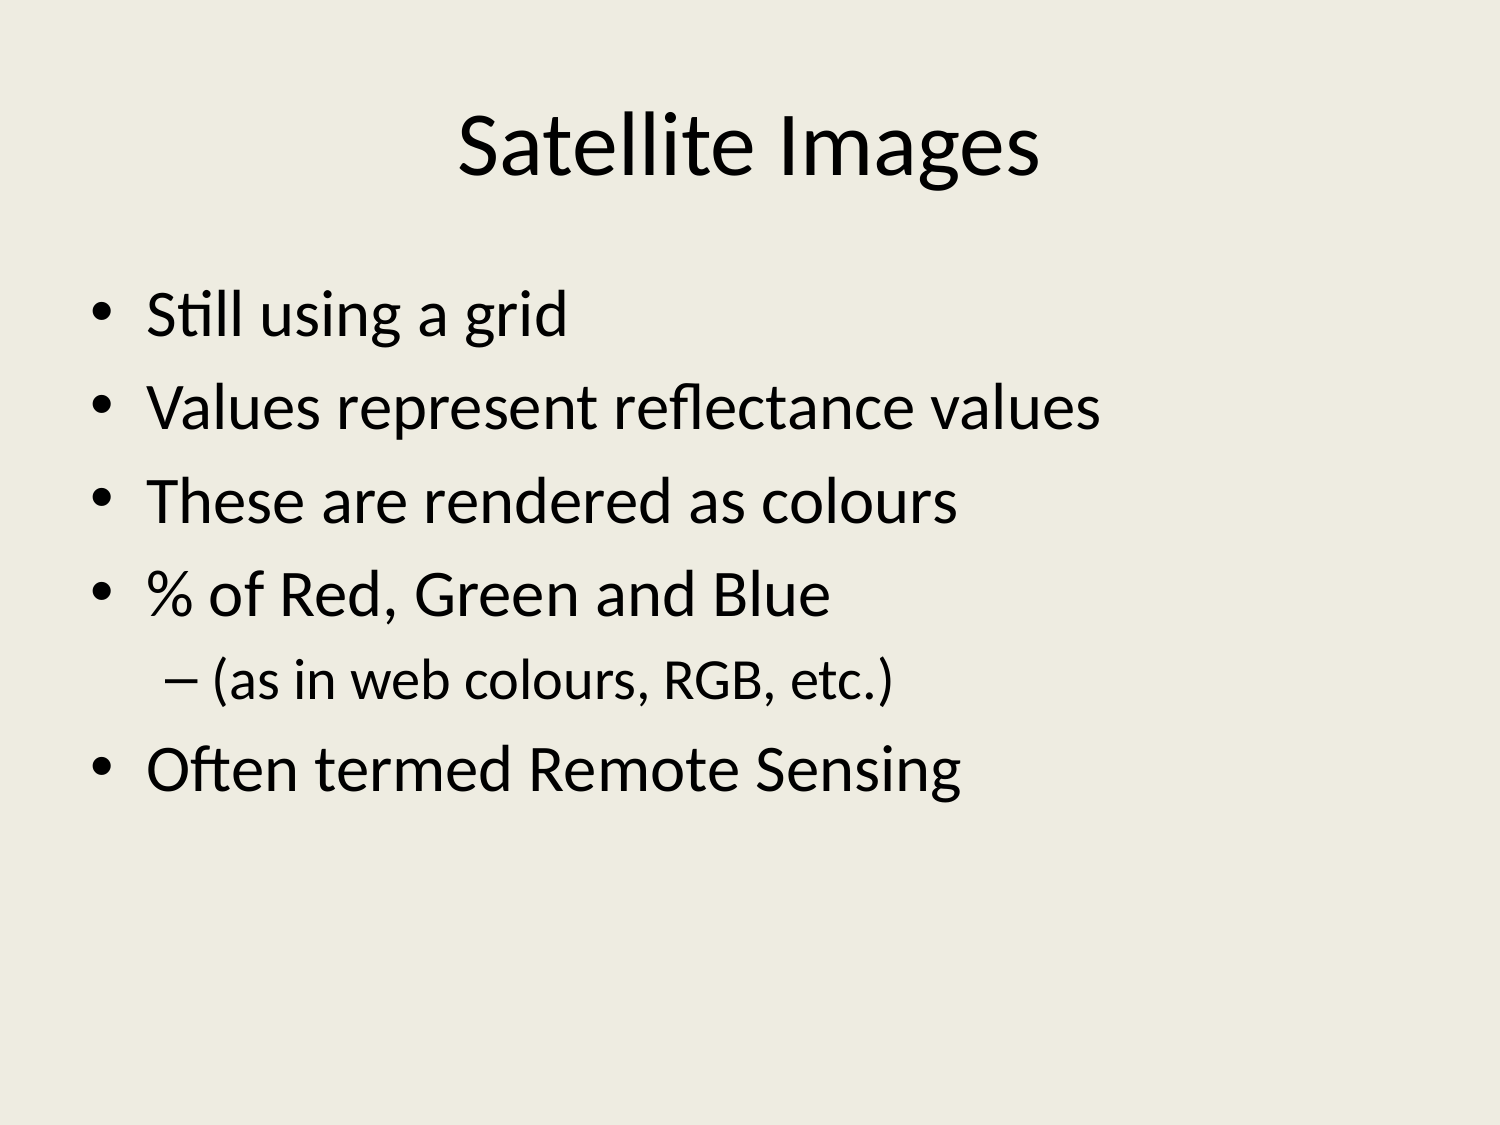

# Satellite Images
Still using a grid
Values represent reflectance values
These are rendered as colours
% of Red, Green and Blue
(as in web colours, RGB, etc.)
Often termed Remote Sensing